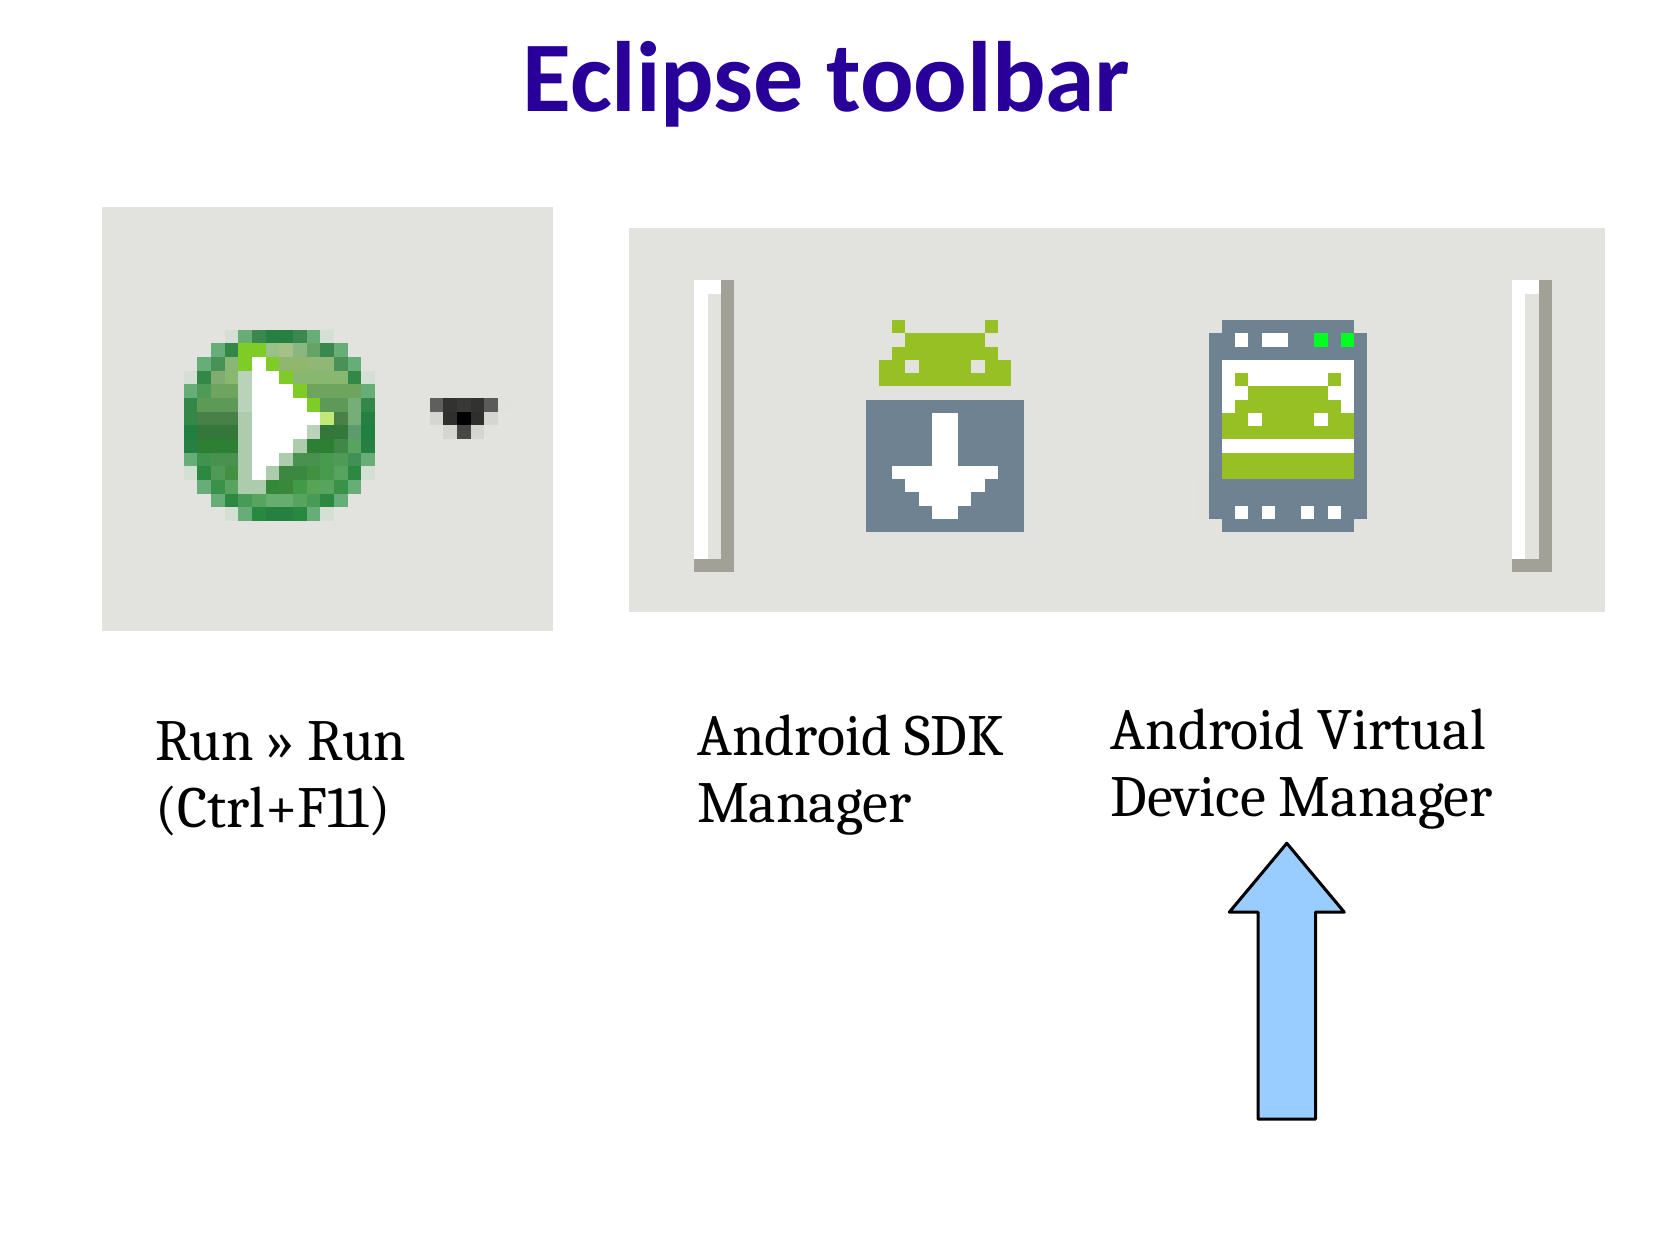

# Eclipse toolbar
Android Virtual Device Manager
Android SDK Manager
Run » Run (Ctrl+F11)